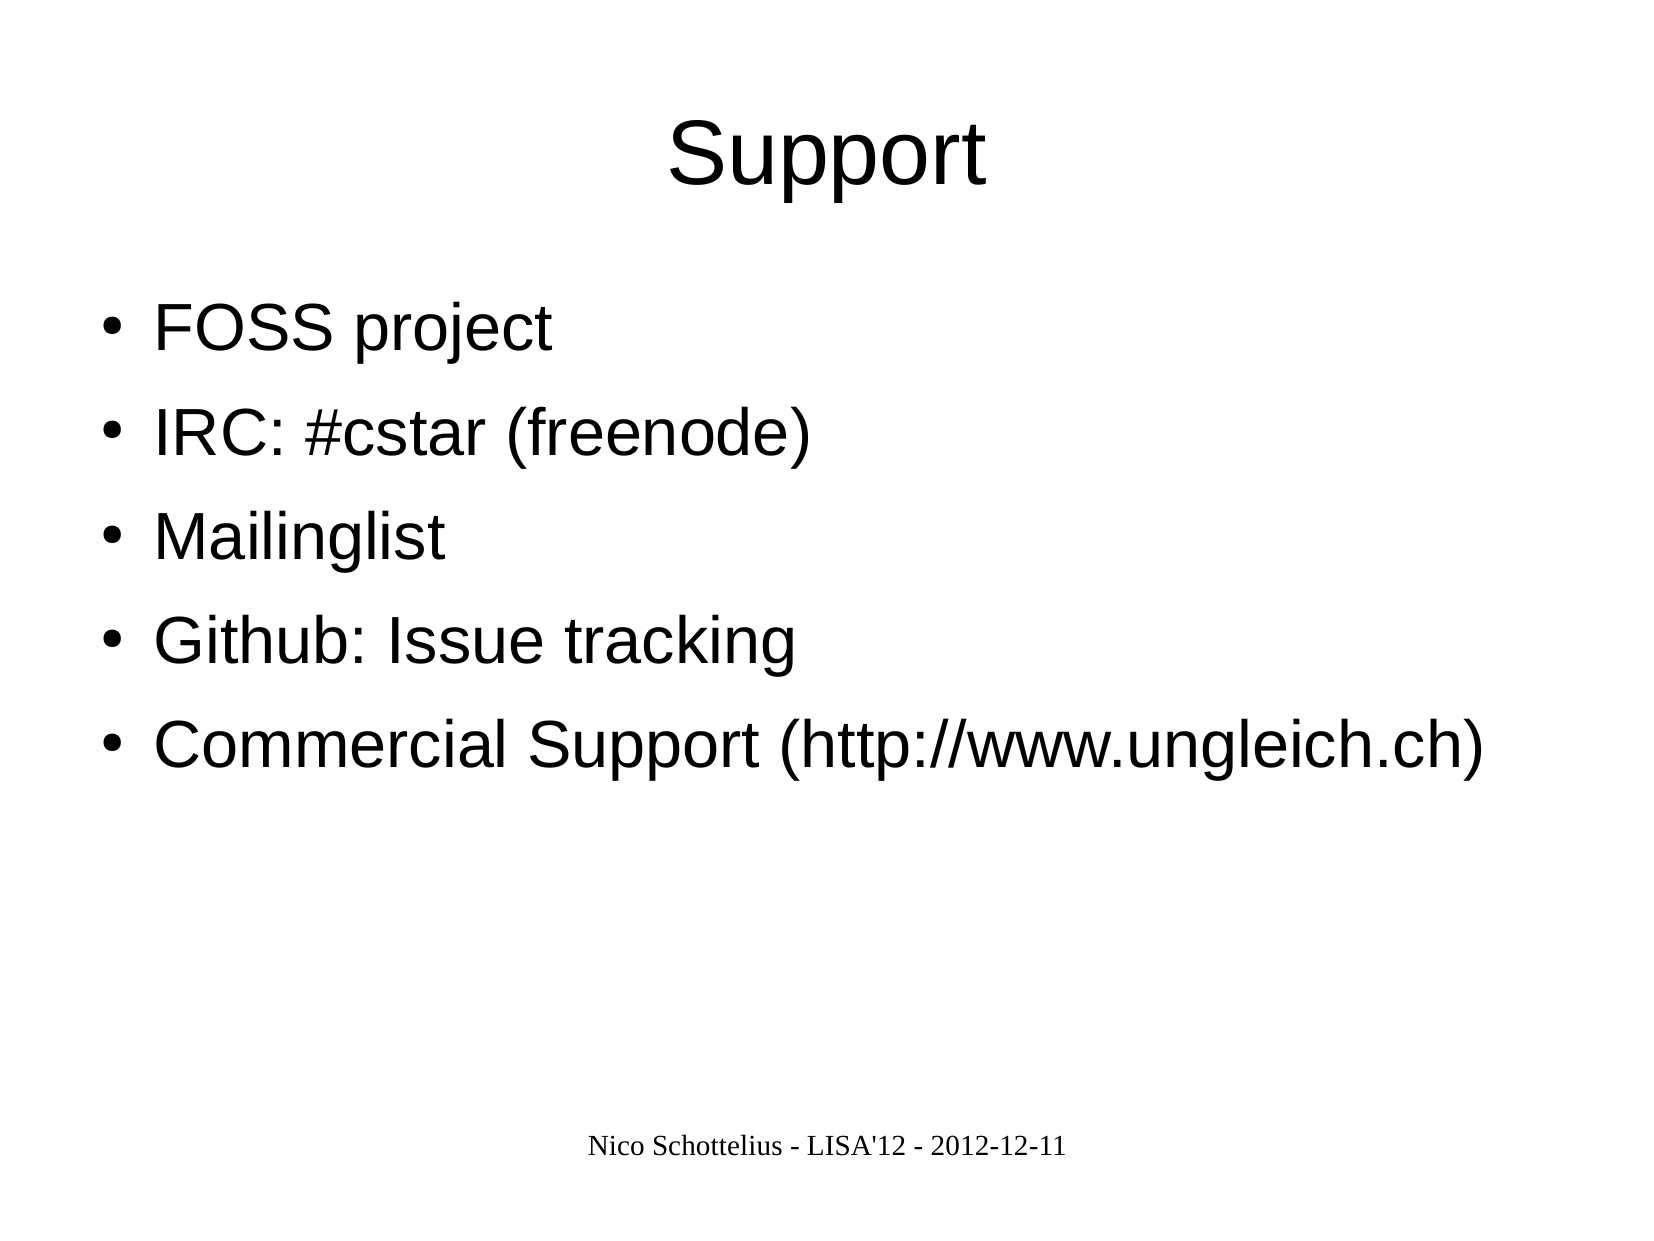

# Support
FOSS project
IRC: #cstar (freenode)
Mailinglist
Github: Issue tracking
Commercial Support (http://www.ungleich.ch)
Nico Schottelius - LISA'12 - 2012-12-11